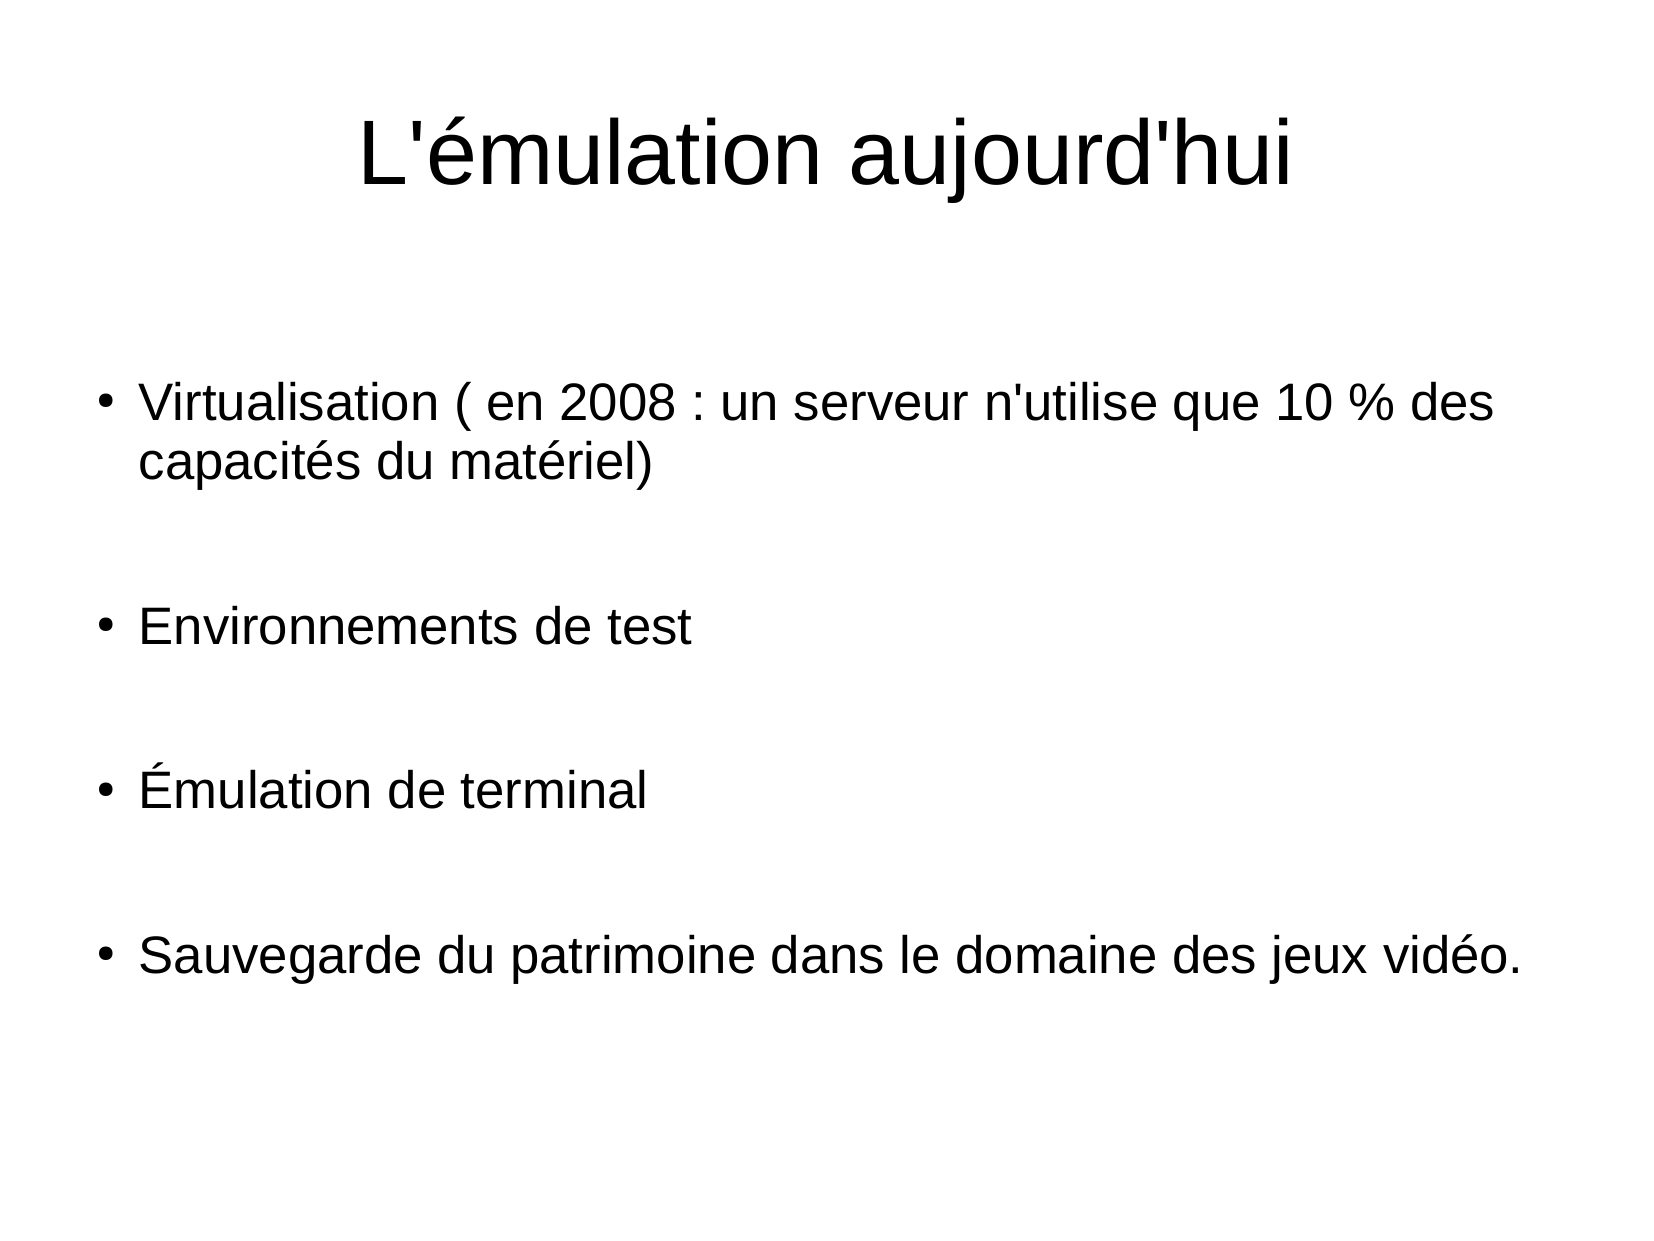

# L'émulation aujourd'hui
Virtualisation ( en 2008 : un serveur n'utilise que 10 % des capacités du matériel)
Environnements de test
Émulation de terminal
Sauvegarde du patrimoine dans le domaine des jeux vidéo.